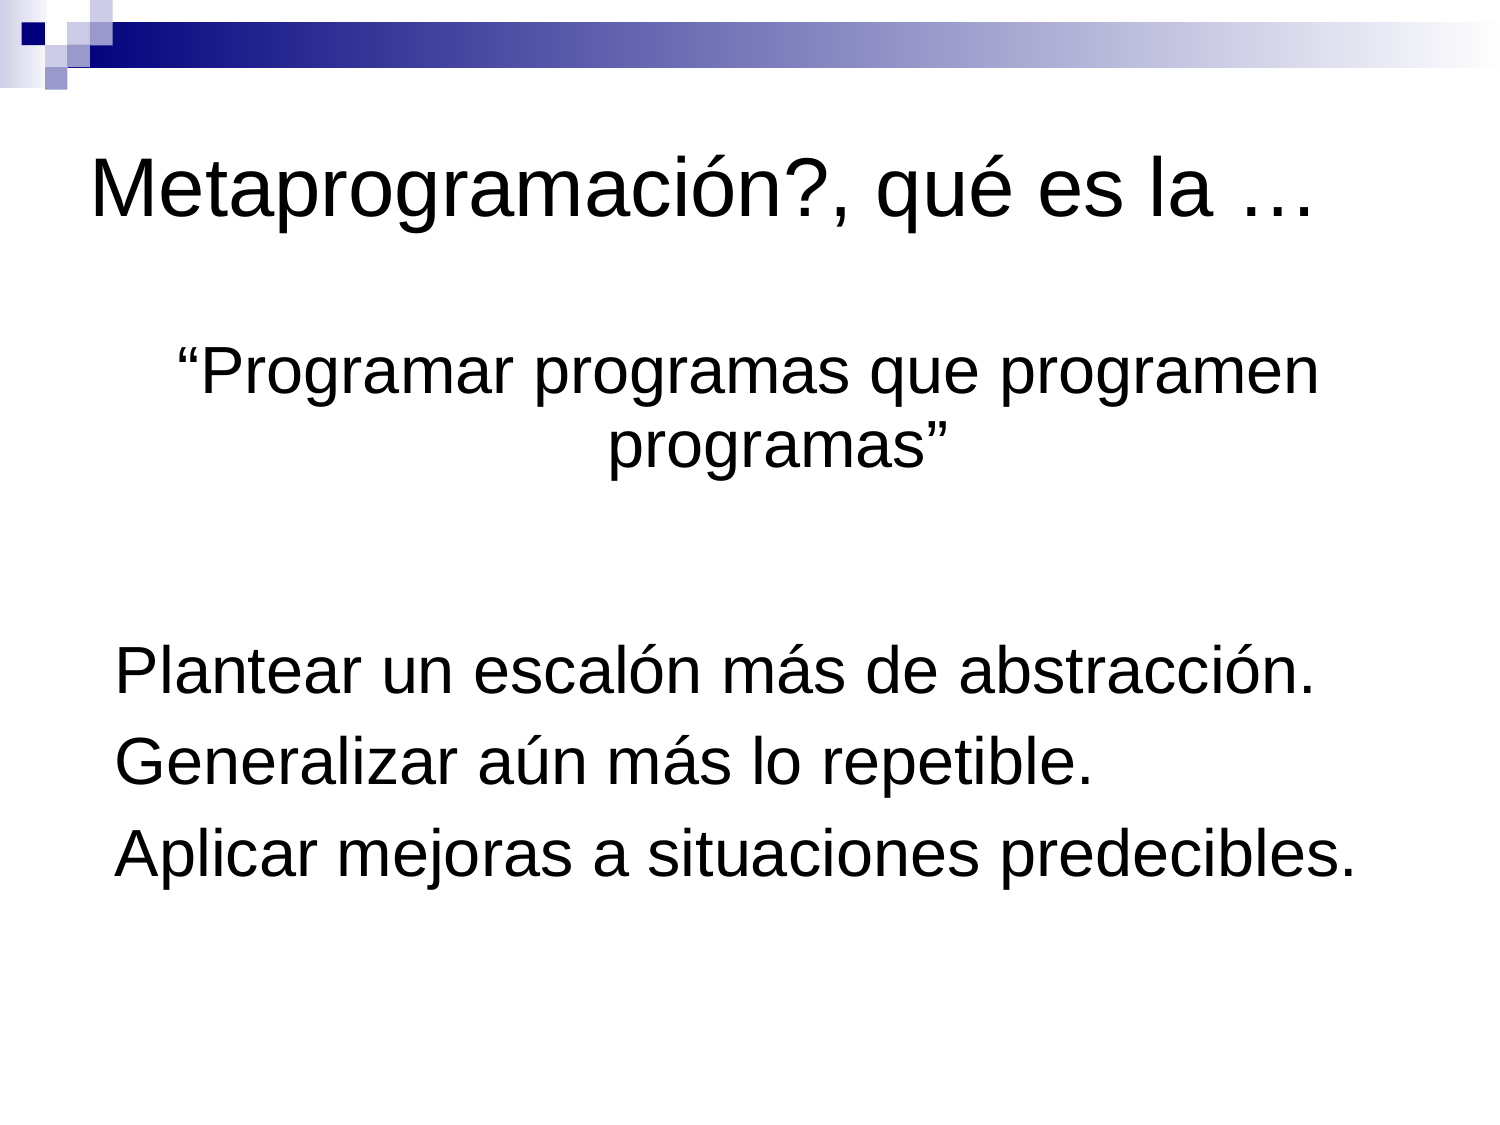

# Metaprogramación?, qué es la …
“Programar programas que programen programas”
Plantear un escalón más de abstracción.
Generalizar aún más lo repetible.
Aplicar mejoras a situaciones predecibles.